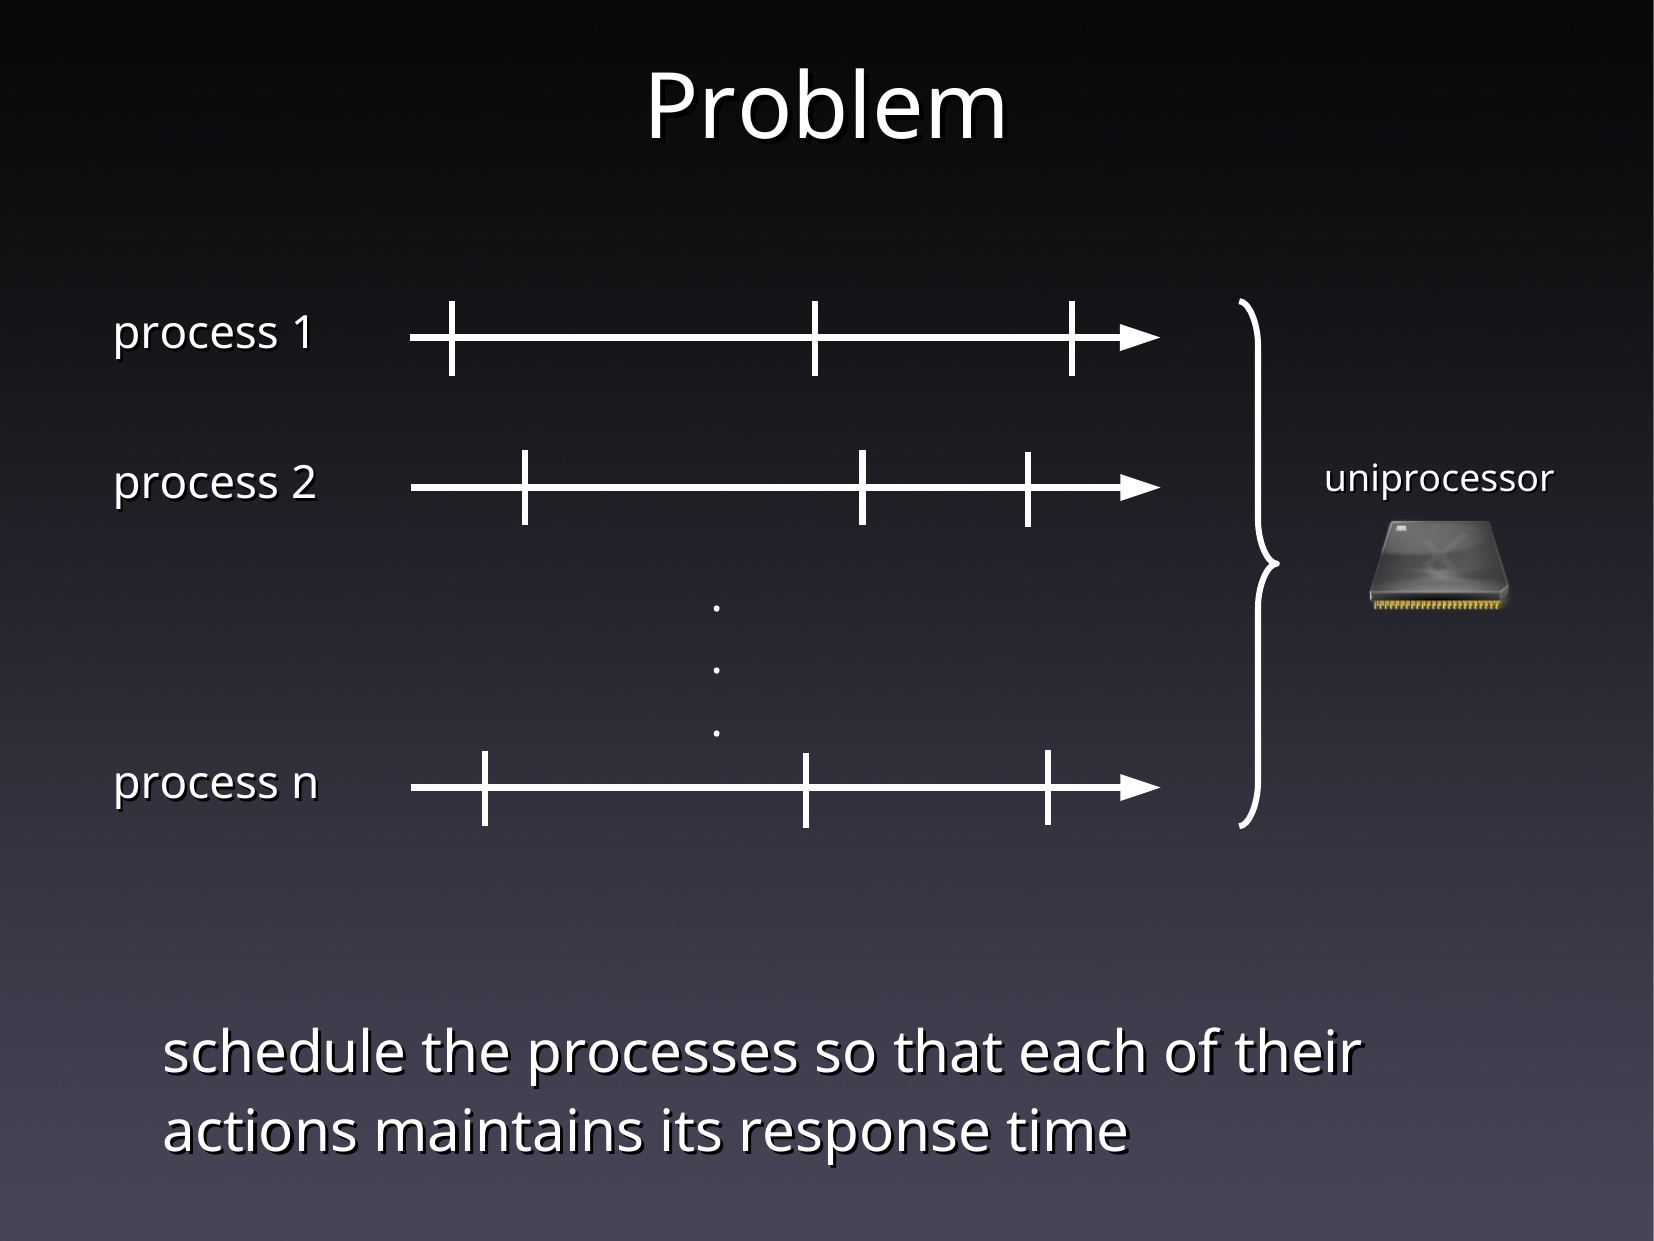

# Problem
process 1
uniprocessor
process 2
.
.
.
process n
schedule the processes so that each of their
actions maintains its response time